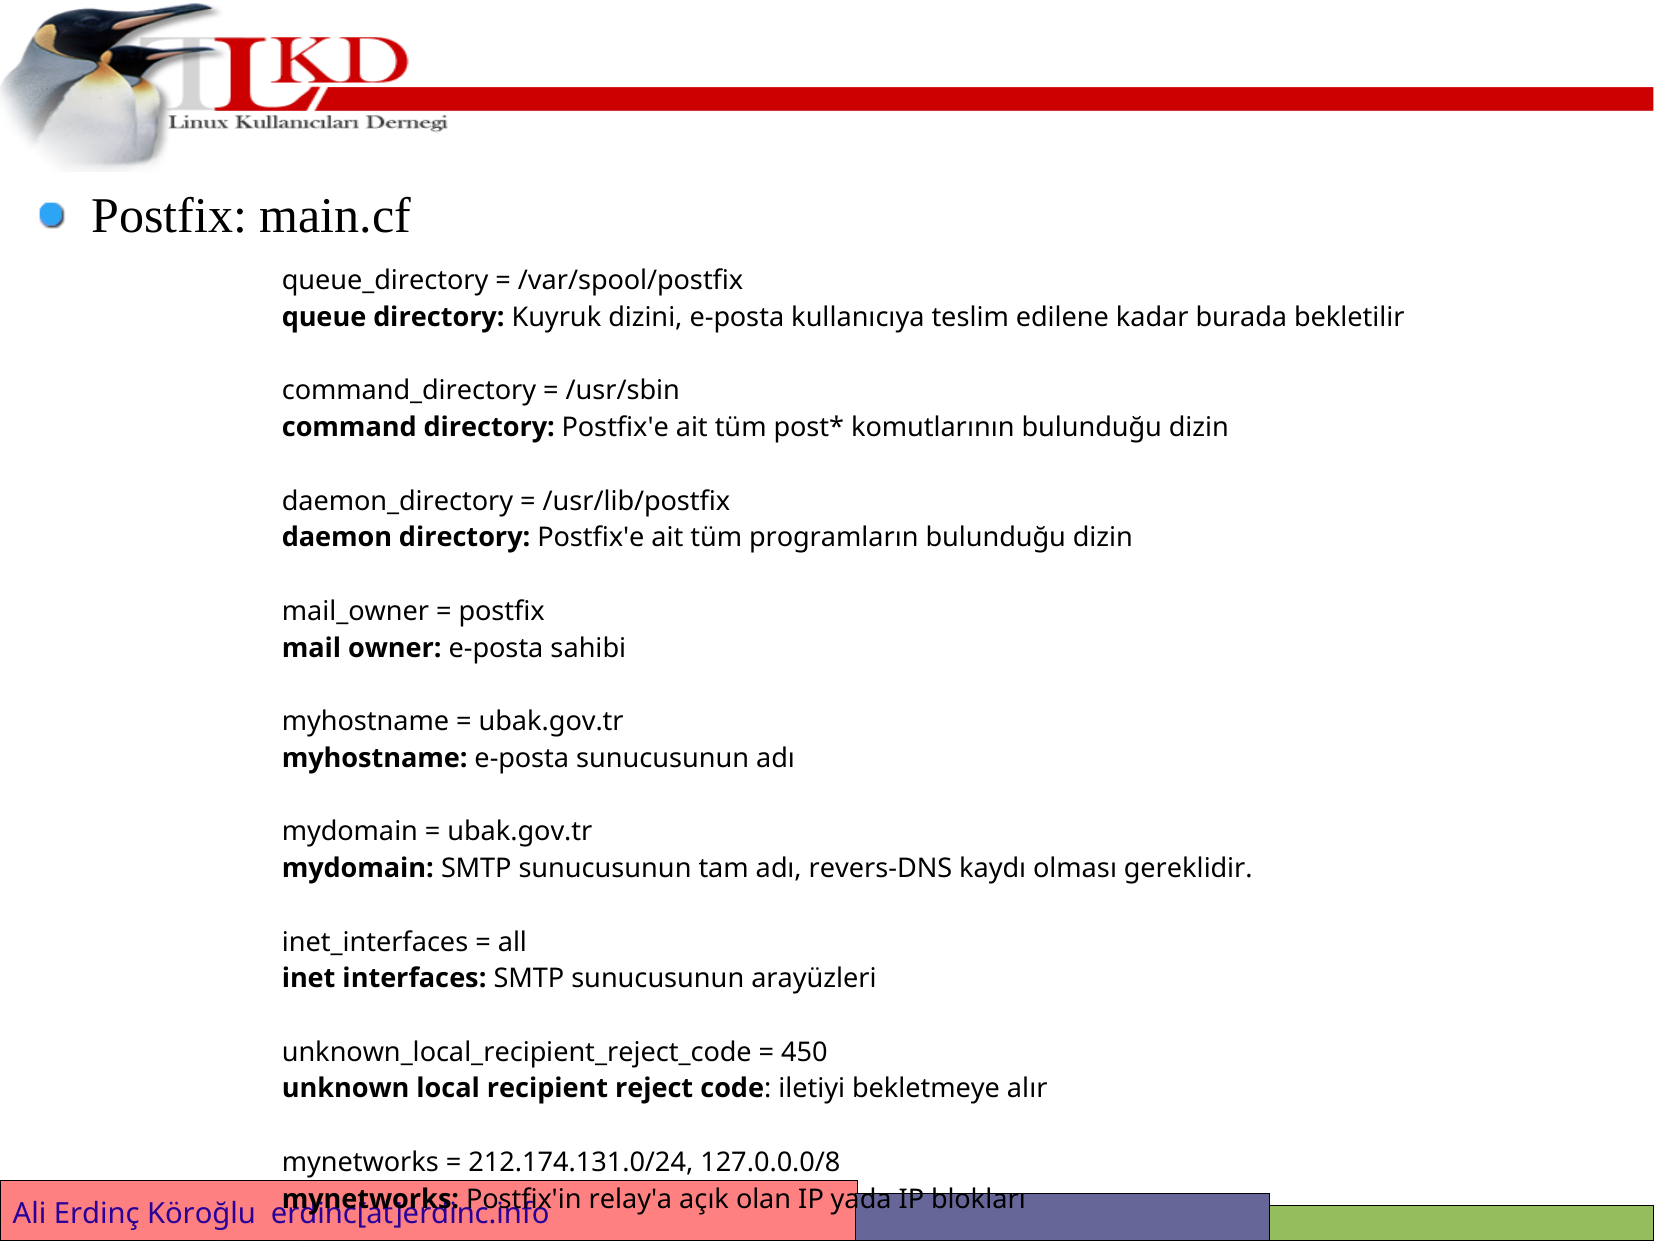

Postfix: main.cf
queue_directory = /var/spool/postfix
queue directory: Kuyruk dizini, e-posta kullanıcıya teslim edilene kadar burada bekletilir
command_directory = /usr/sbin
command directory: Postfix'e ait tüm post* komutlarının bulunduğu dizin
daemon_directory = /usr/lib/postfix
daemon directory: Postfix'e ait tüm programların bulunduğu dizin
mail_owner = postfix
mail owner: e-posta sahibi
myhostname = ubak.gov.tr
myhostname: e-posta sunucusunun adı
mydomain = ubak.gov.tr
mydomain: SMTP sunucusunun tam adı, revers-DNS kaydı olması gereklidir.
inet_interfaces = all
inet interfaces: SMTP sunucusunun arayüzleri
unknown_local_recipient_reject_code = 450
unknown local recipient reject code: iletiyi bekletmeye alır
mynetworks = 212.174.131.0/24, 127.0.0.0/8
mynetworks: Postfix'in relay'a açık olan IP yada IP blokları
Ali Erdinç Köroğlu erdinc[at]erdinc.info http://www.erdinc.info